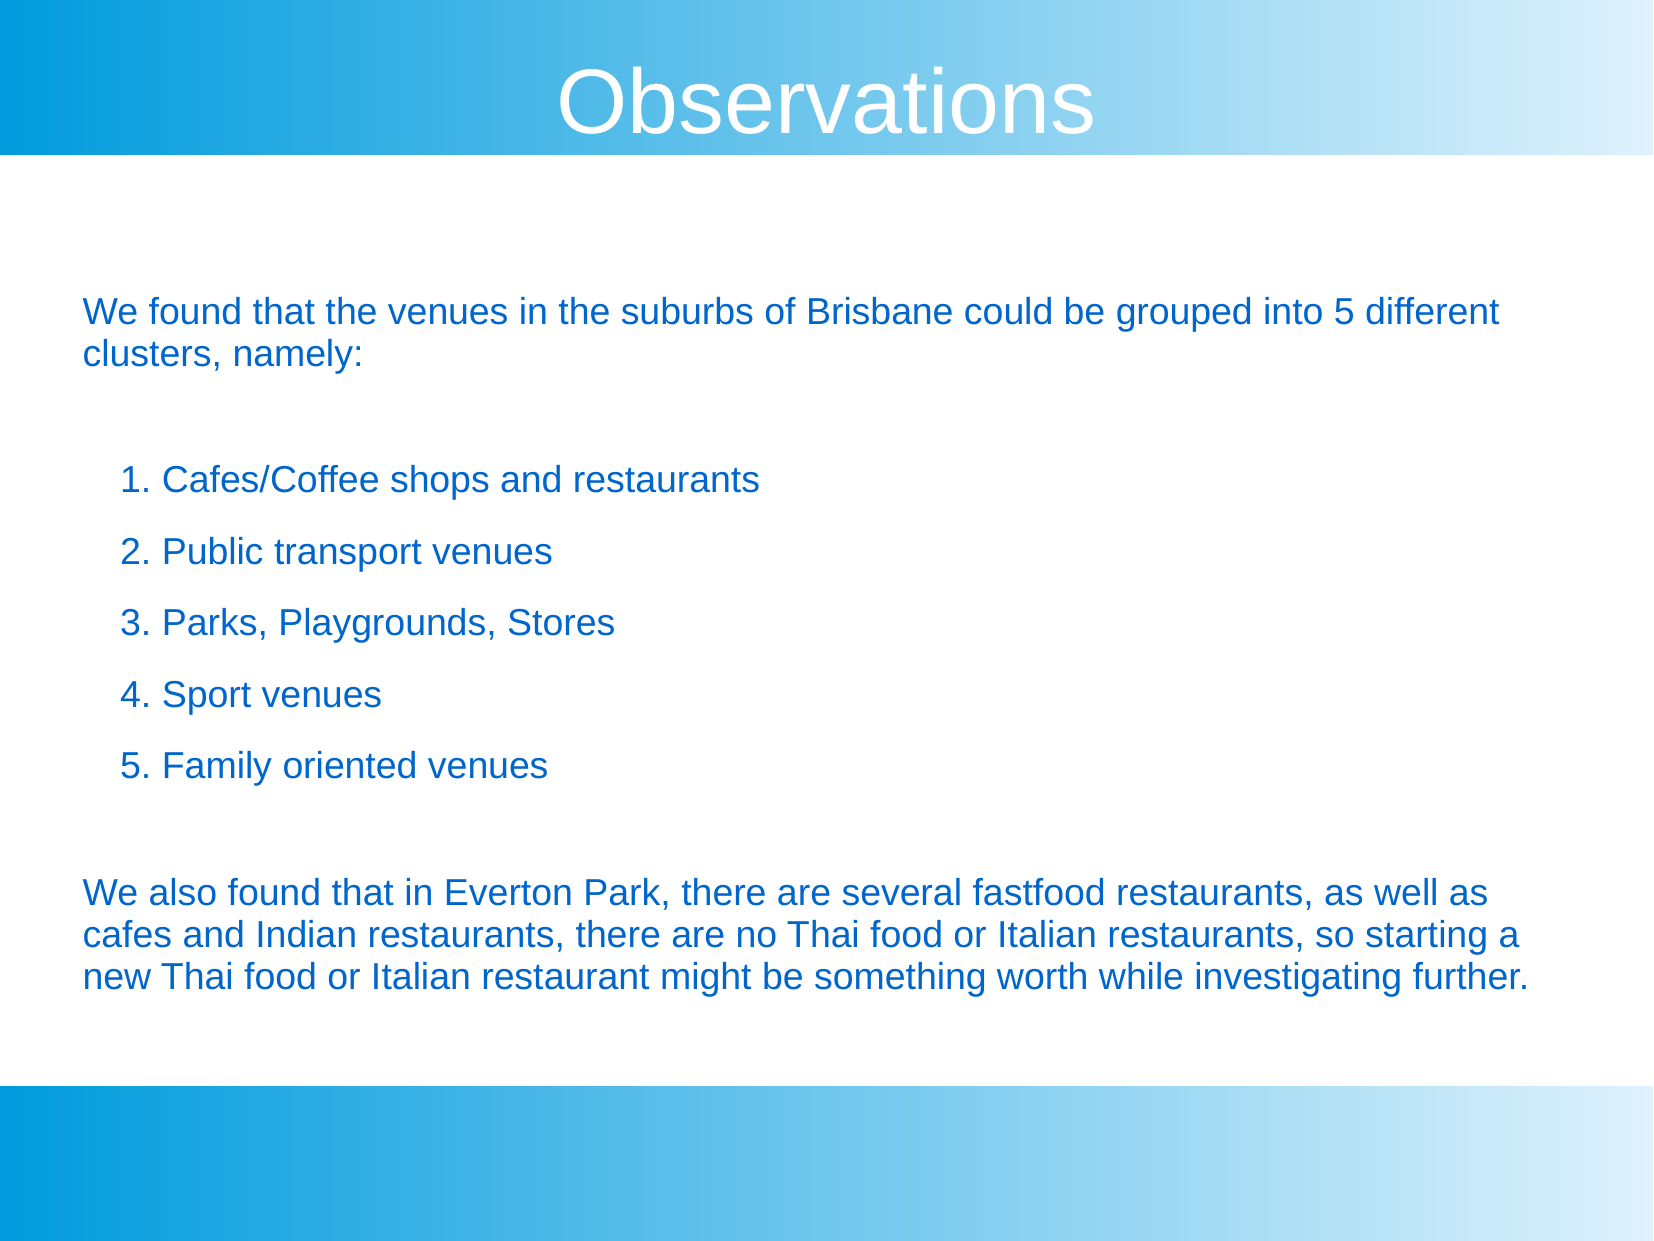

# Observations
We found that the venues in the suburbs of Brisbane could be grouped into 5 different clusters, namely:
1. Cafes/Coffee shops and restaurants
2. Public transport venues
3. Parks, Playgrounds, Stores
4. Sport venues
5. Family oriented venues
We also found that in Everton Park, there are several fastfood restaurants, as well as cafes and Indian restaurants, there are no Thai food or Italian restaurants, so starting a new Thai food or Italian restaurant might be something worth while investigating further.